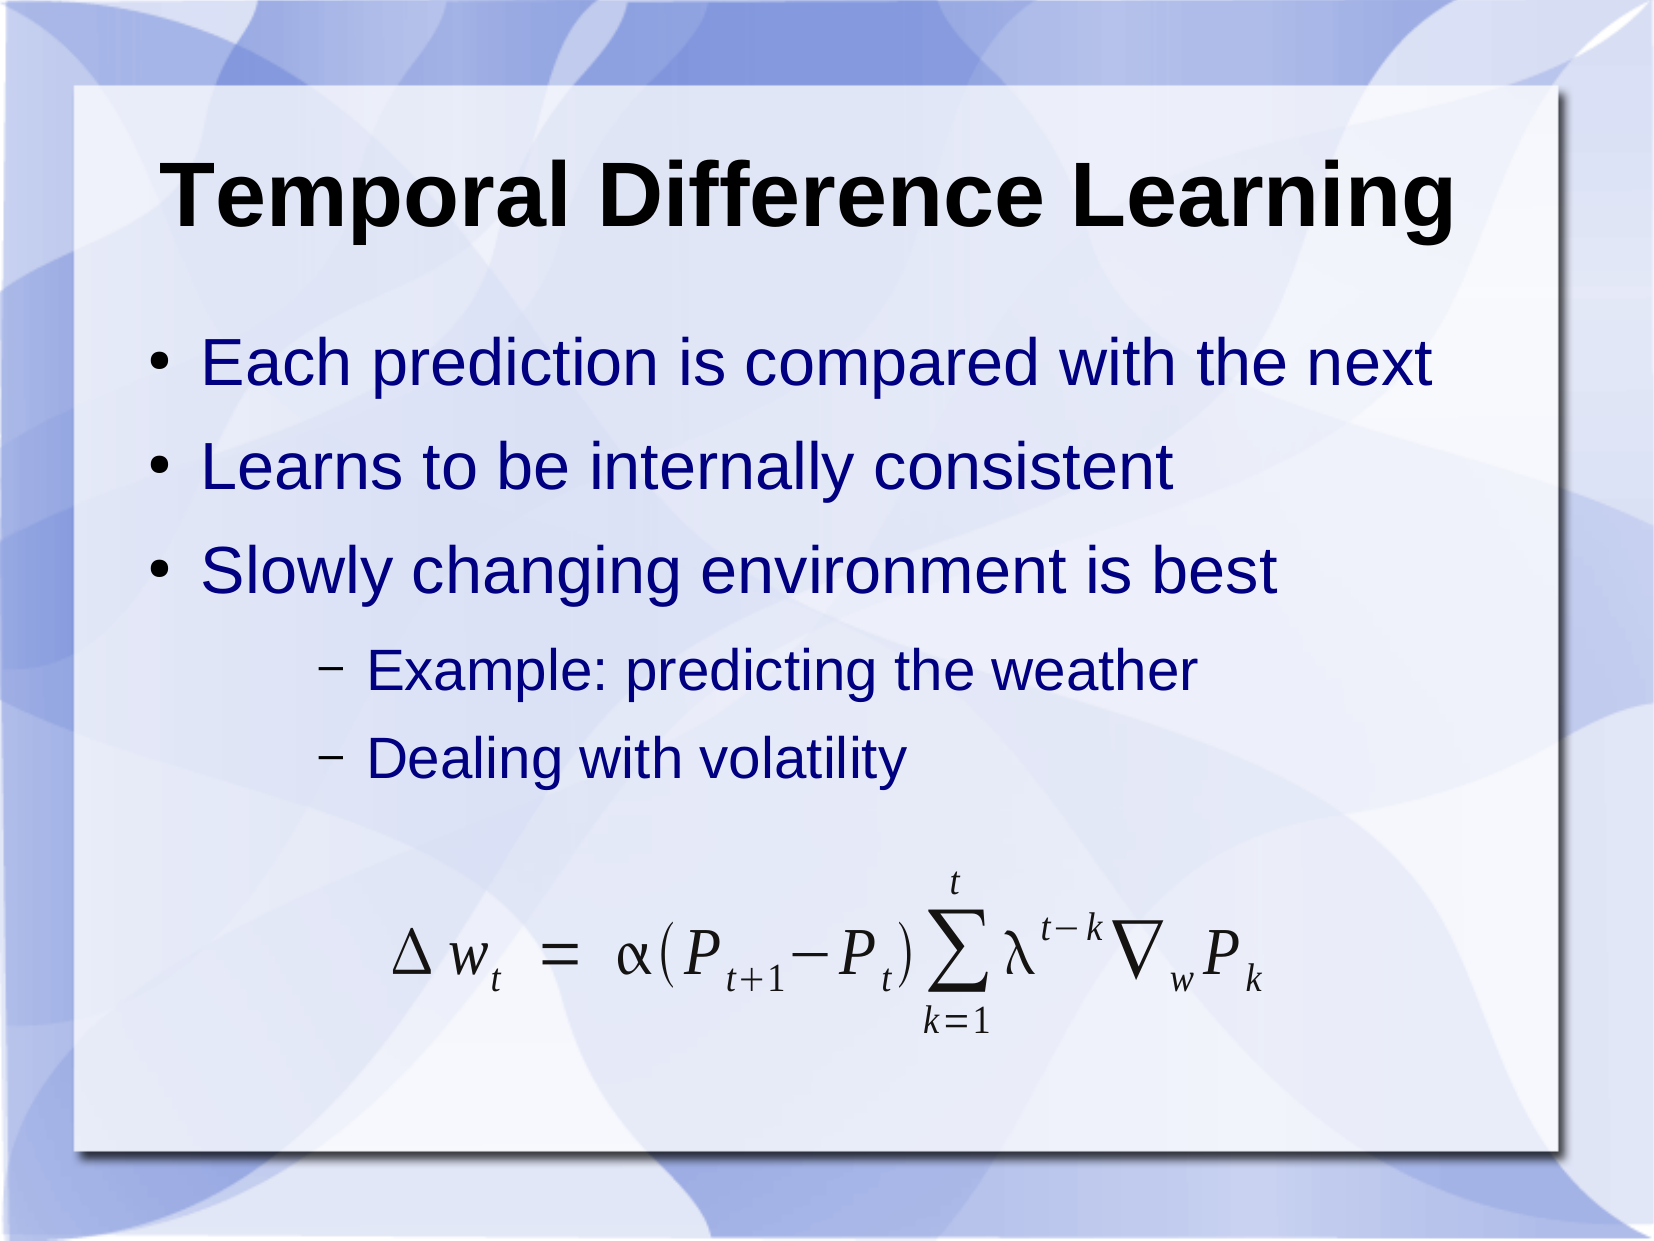

# Temporal Difference Learning
Each prediction is compared with the next
Learns to be internally consistent
Slowly changing environment is best
Example: predicting the weather
Dealing with volatility